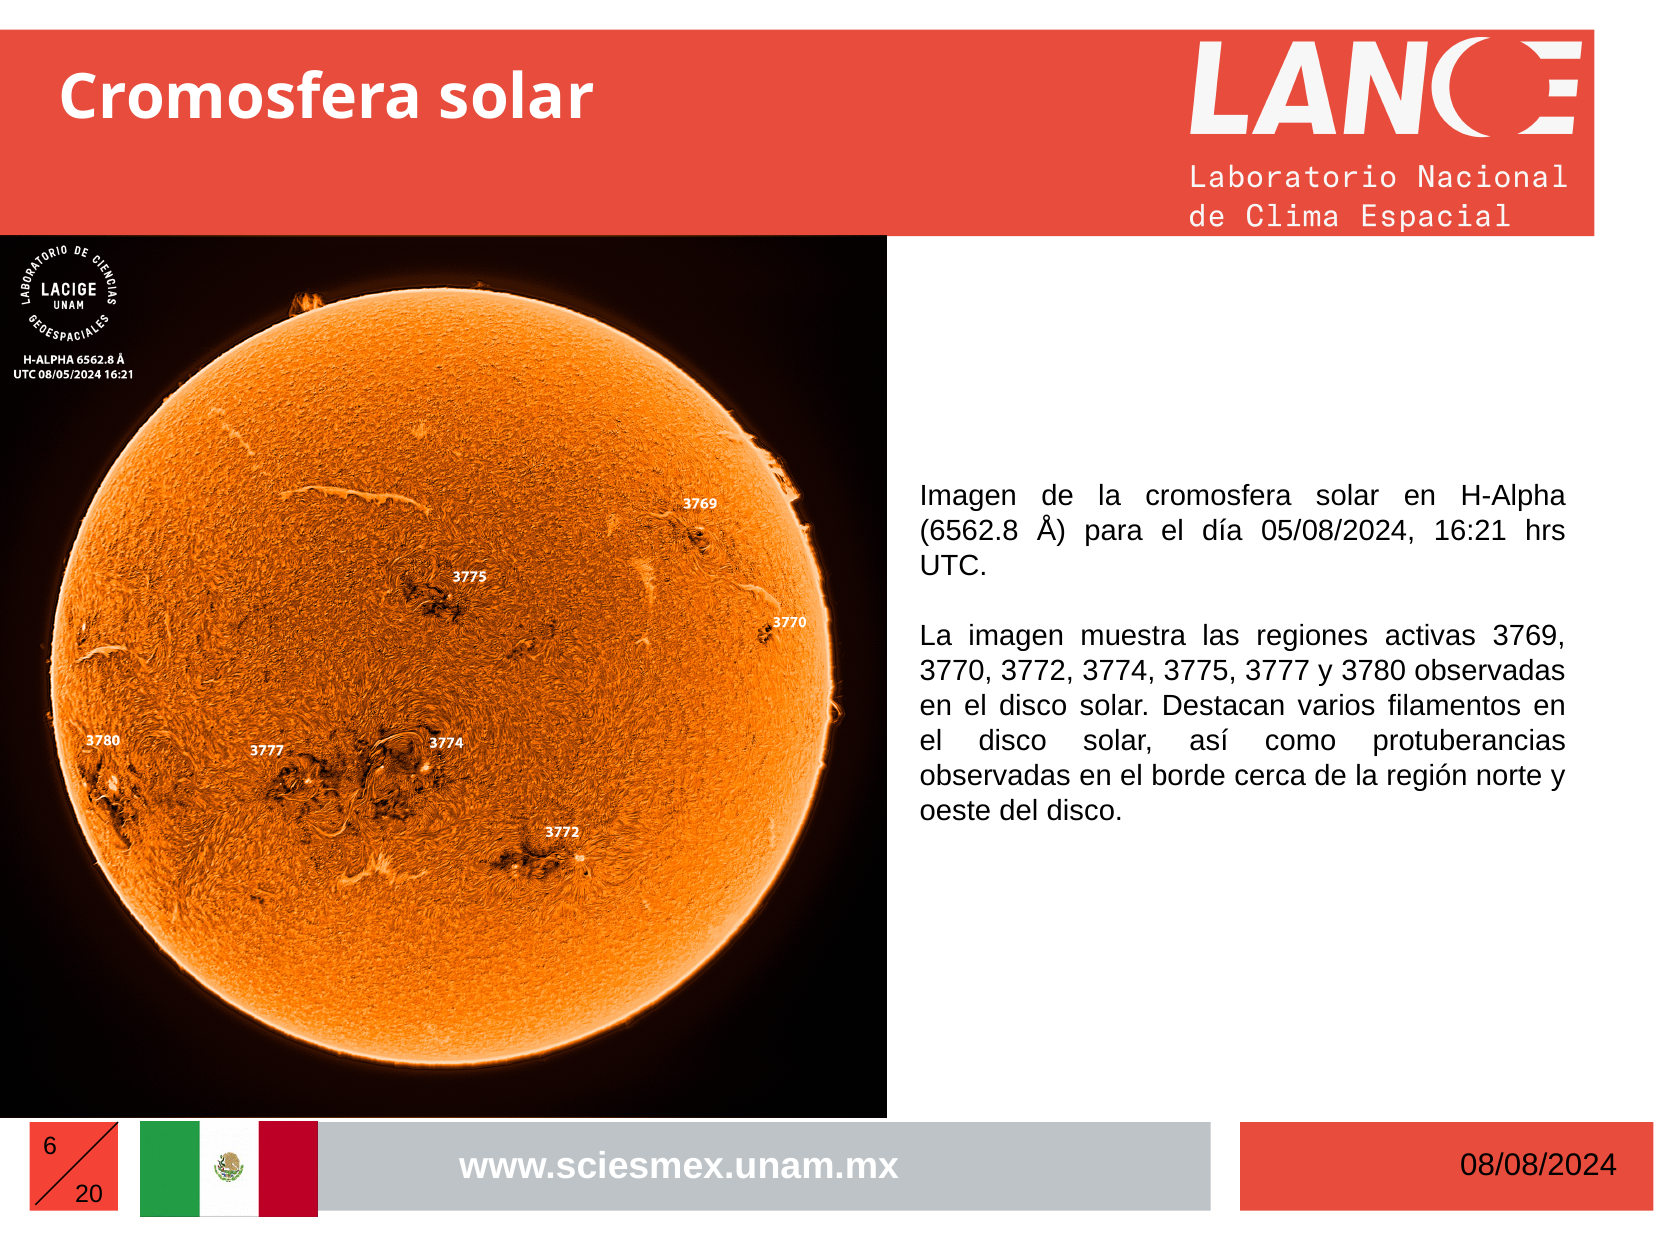

Cromosfera solar
Imagen de la cromosfera solar en H-Alpha (6562.8 Å) para el día 05/08/2024, 16:21 hrs UTC.
La imagen muestra las regiones activas 3769, 3770, 3772, 3774, 3775, 3777 y 3780 observadas en el disco solar. Destacan varios filamentos en el disco solar, así como protuberancias observadas en el borde cerca de la región norte y oeste del disco.
www.sciesmex.unam.mx
08/08/2024
20